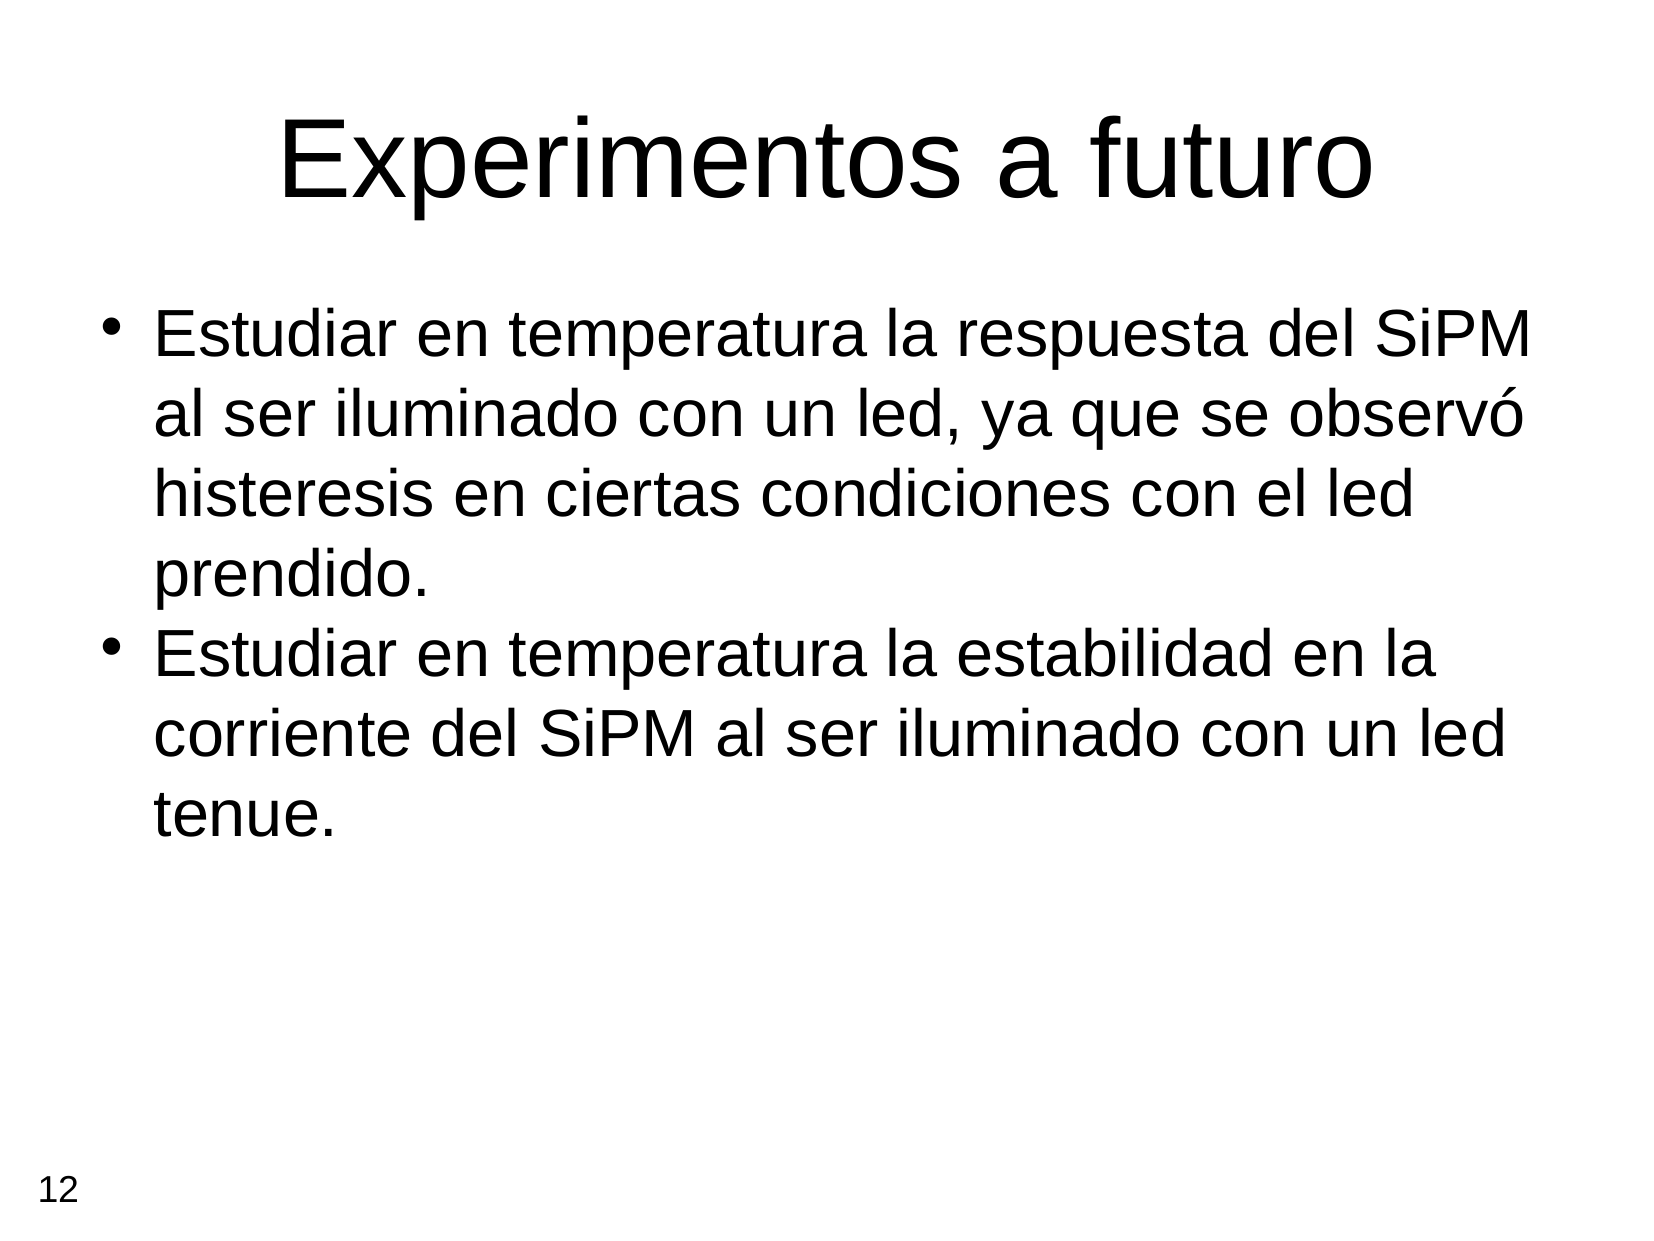

Experimentos a futuro
Estudiar en temperatura la respuesta del SiPM al ser iluminado con un led, ya que se observó histeresis en ciertas condiciones con el led prendido.
Estudiar en temperatura la estabilidad en la corriente del SiPM al ser iluminado con un led tenue.